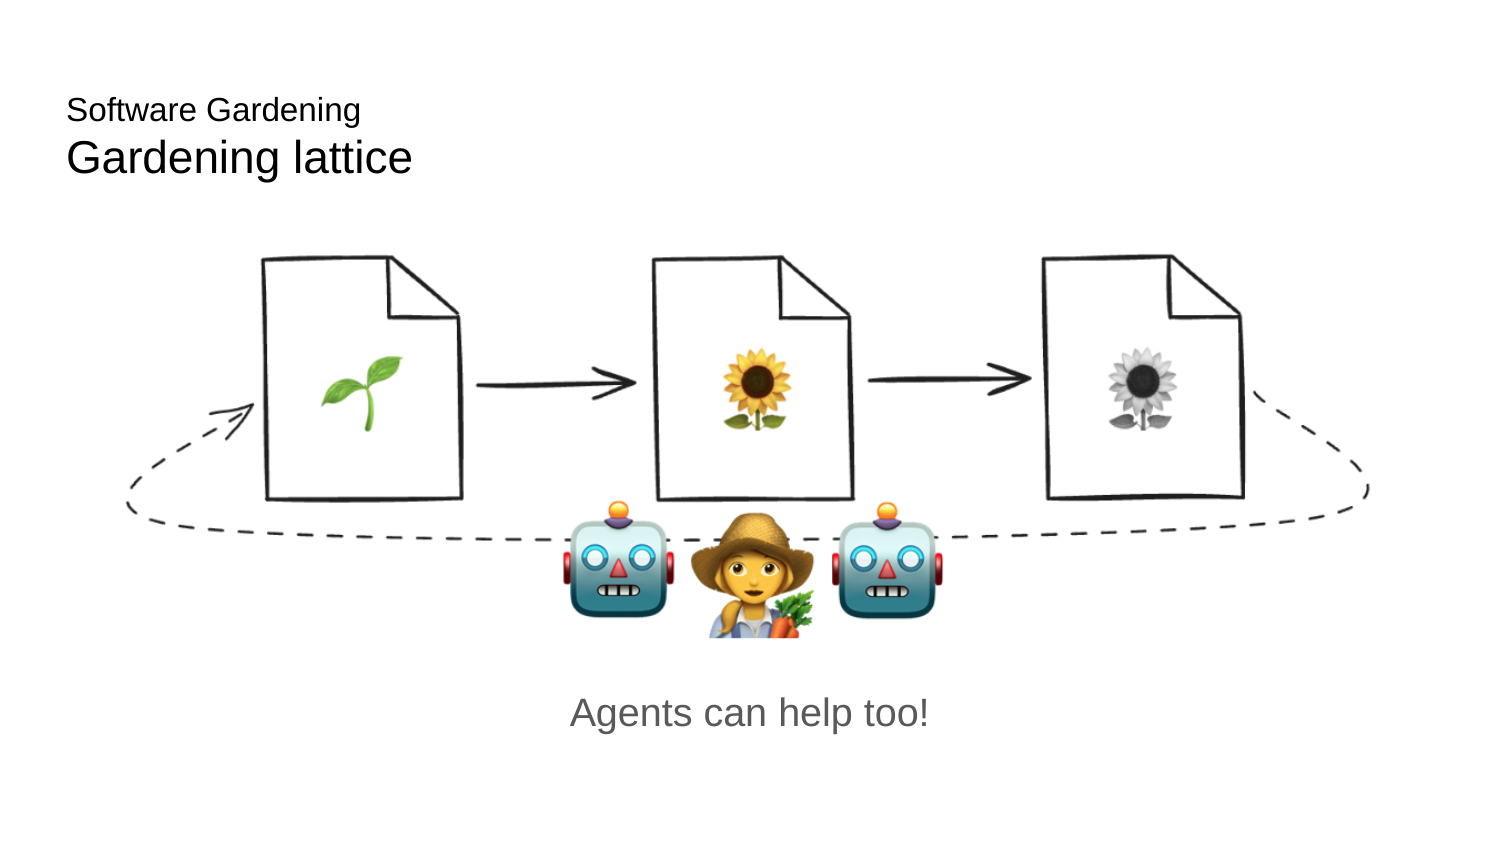

Software Gardening
Gardening lattice
# Agents can help too!